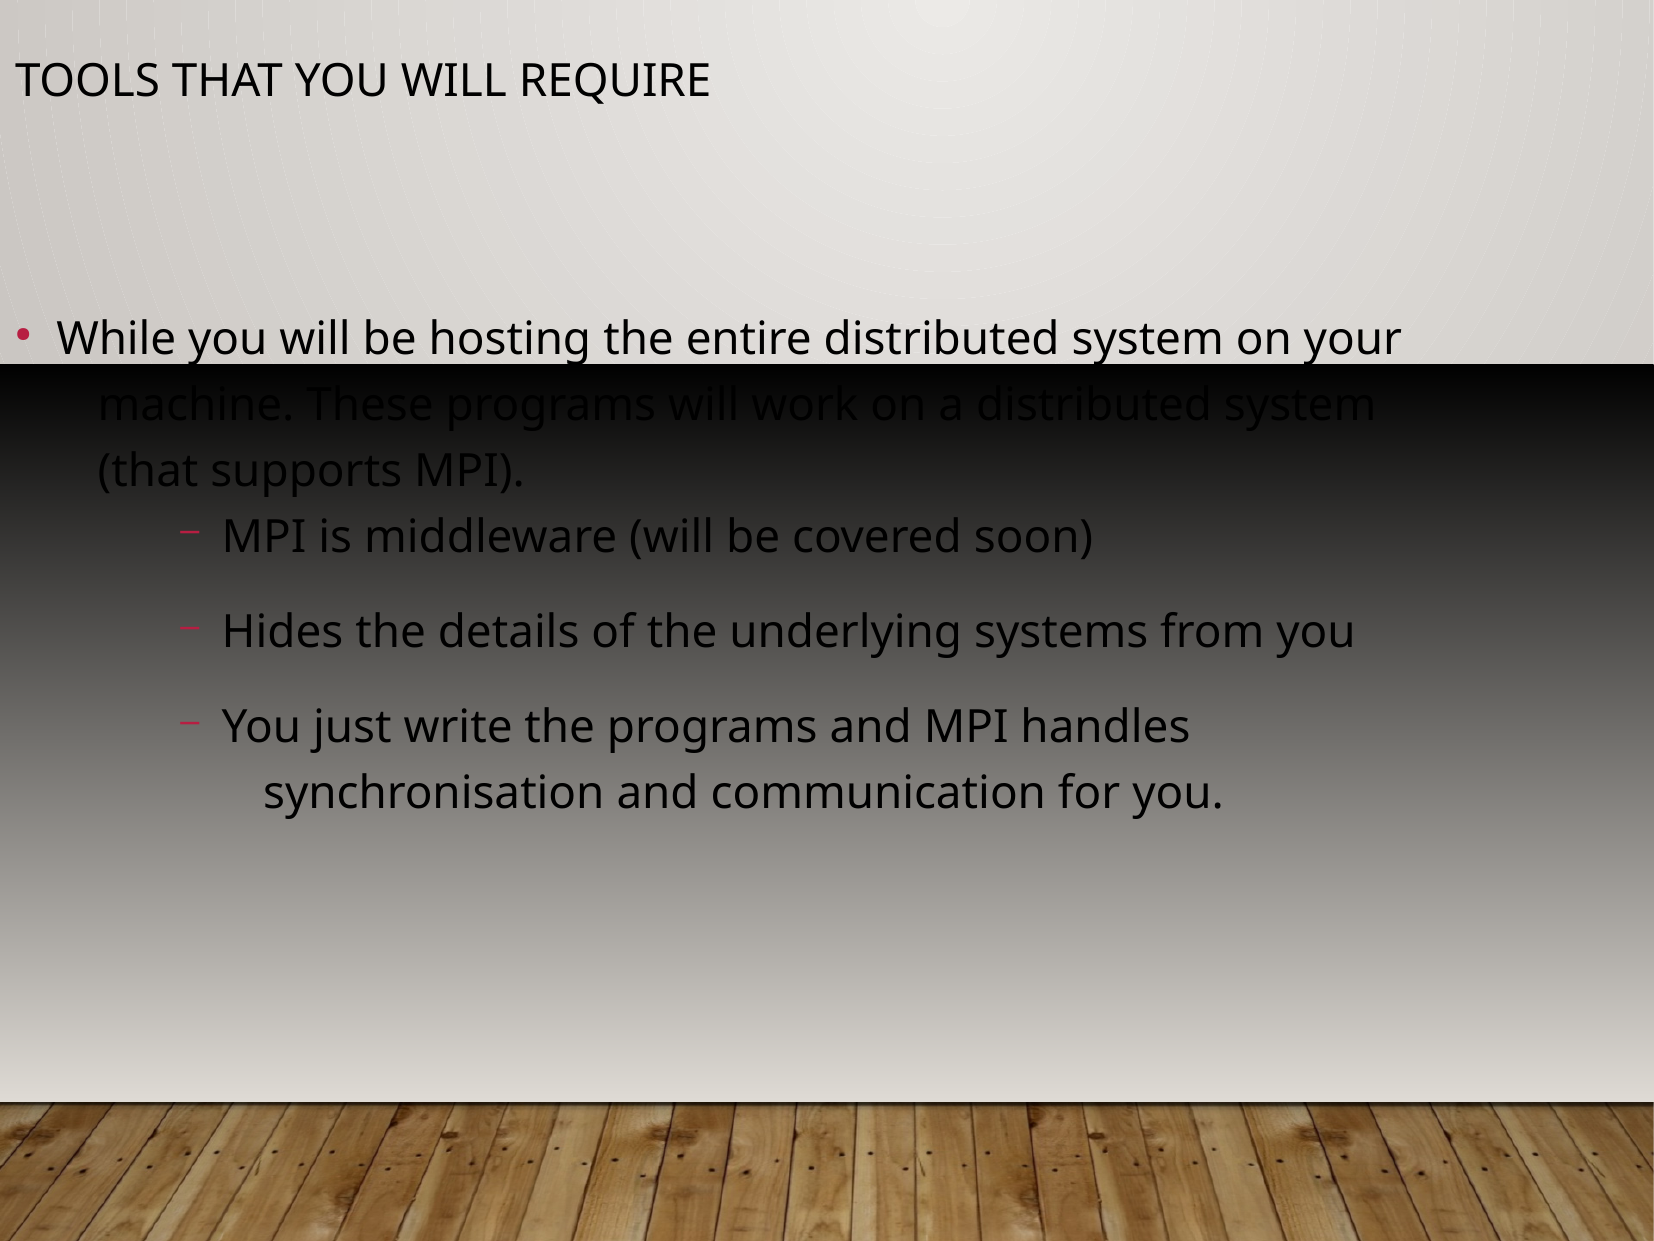

# Tools that you will require
While you will be hosting the entire distributed system on your machine. These programs will work on a distributed system (that supports MPI).
MPI is middleware (will be covered soon)
Hides the details of the underlying systems from you
You just write the programs and MPI handles synchronisation and communication for you.